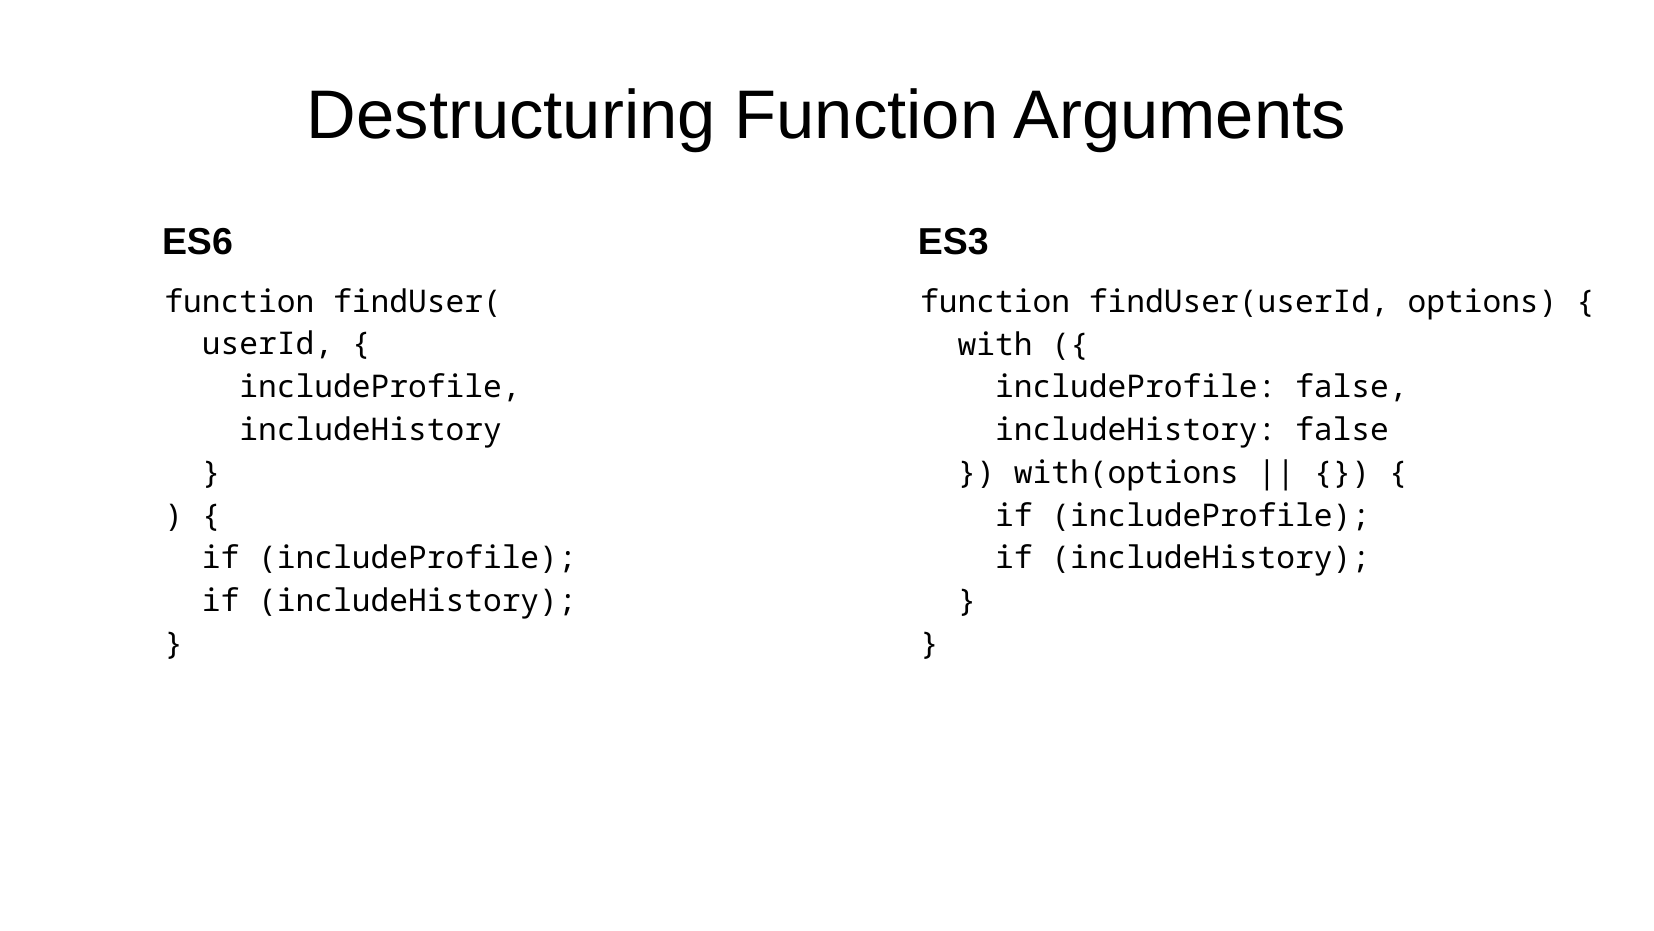

# Destructuring Function Arguments
ES6
ES3
function findUser(
 userId, {
 includeProfile,
 includeHistory
 }
) {
 if (includeProfile);
 if (includeHistory);
}
function findUser(userId, options) {
 with ({
 includeProfile: false,
 includeHistory: false
 }) with(options || {}) {
 if (includeProfile);
 if (includeHistory);
 }
}